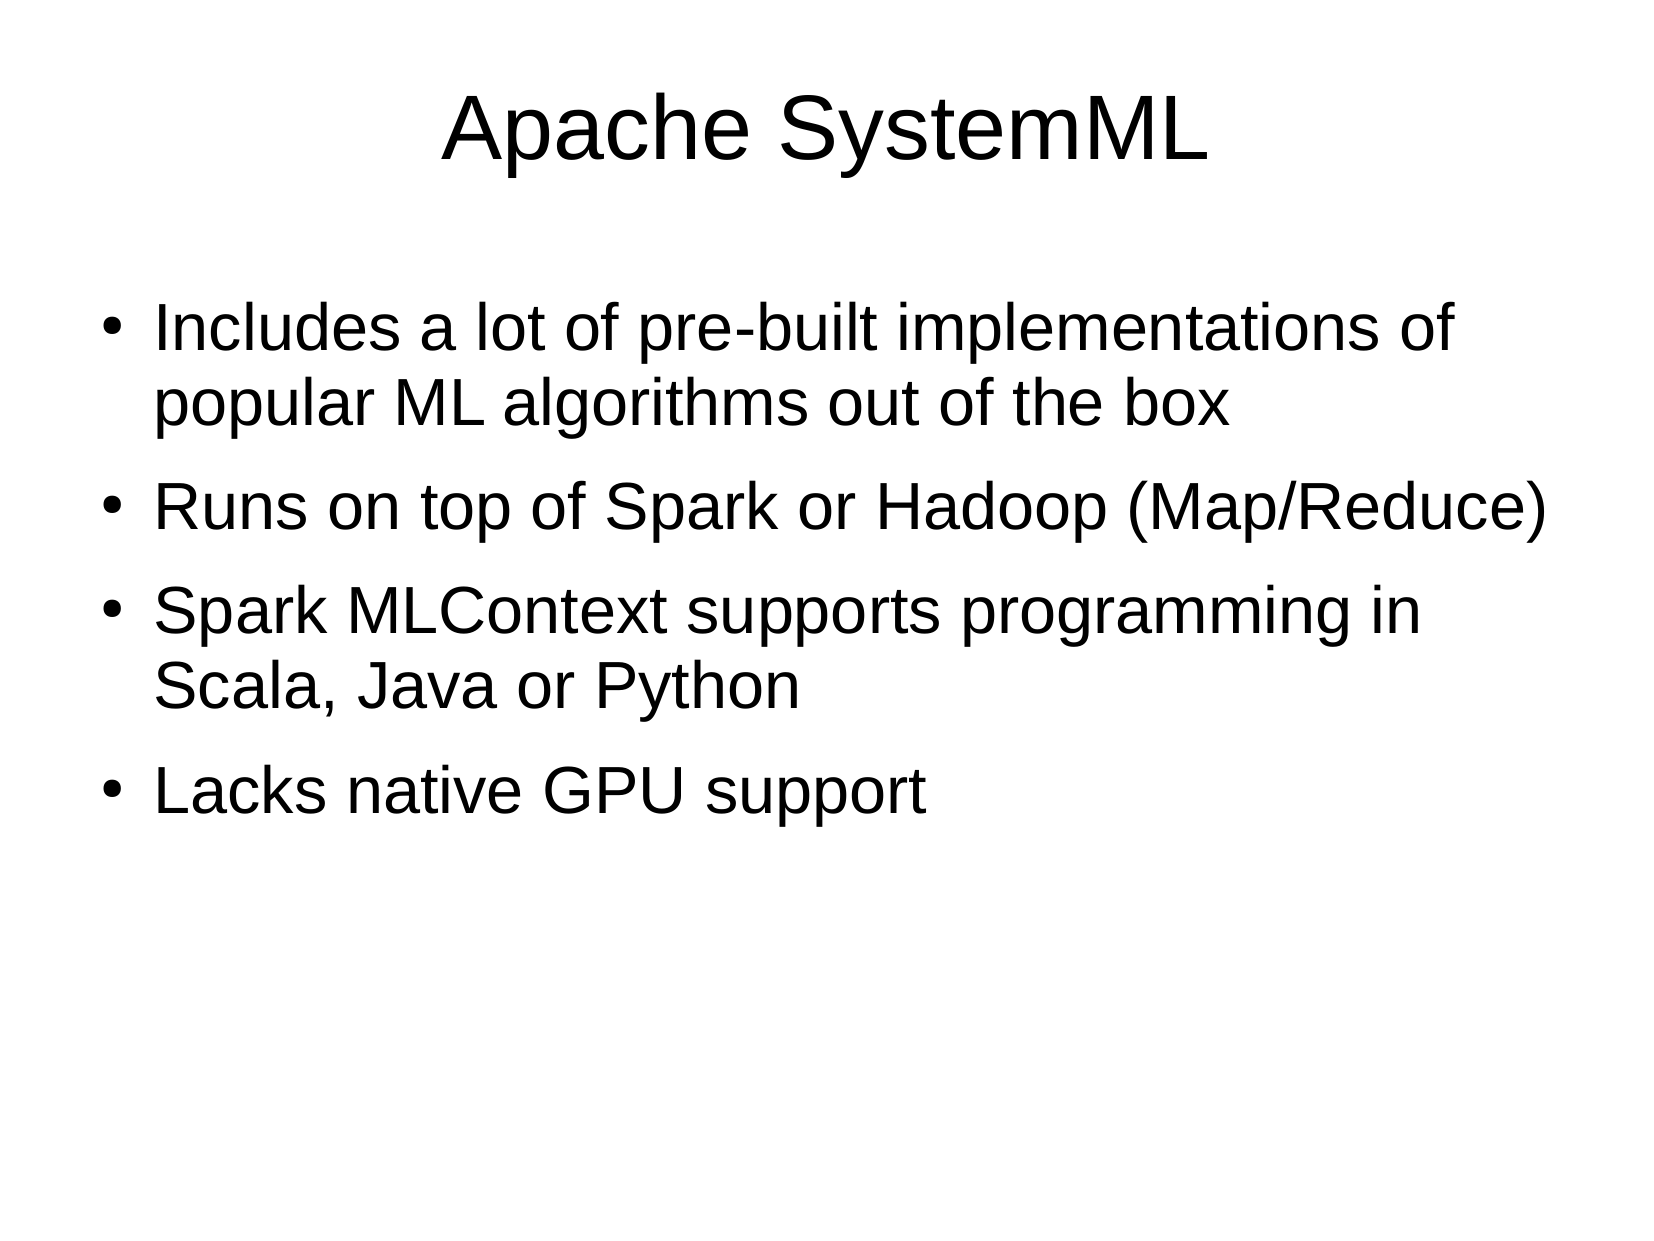

Apache SystemML
# Includes a lot of pre-built implementations of popular ML algorithms out of the box
Runs on top of Spark or Hadoop (Map/Reduce)
Spark MLContext supports programming in Scala, Java or Python
Lacks native GPU support